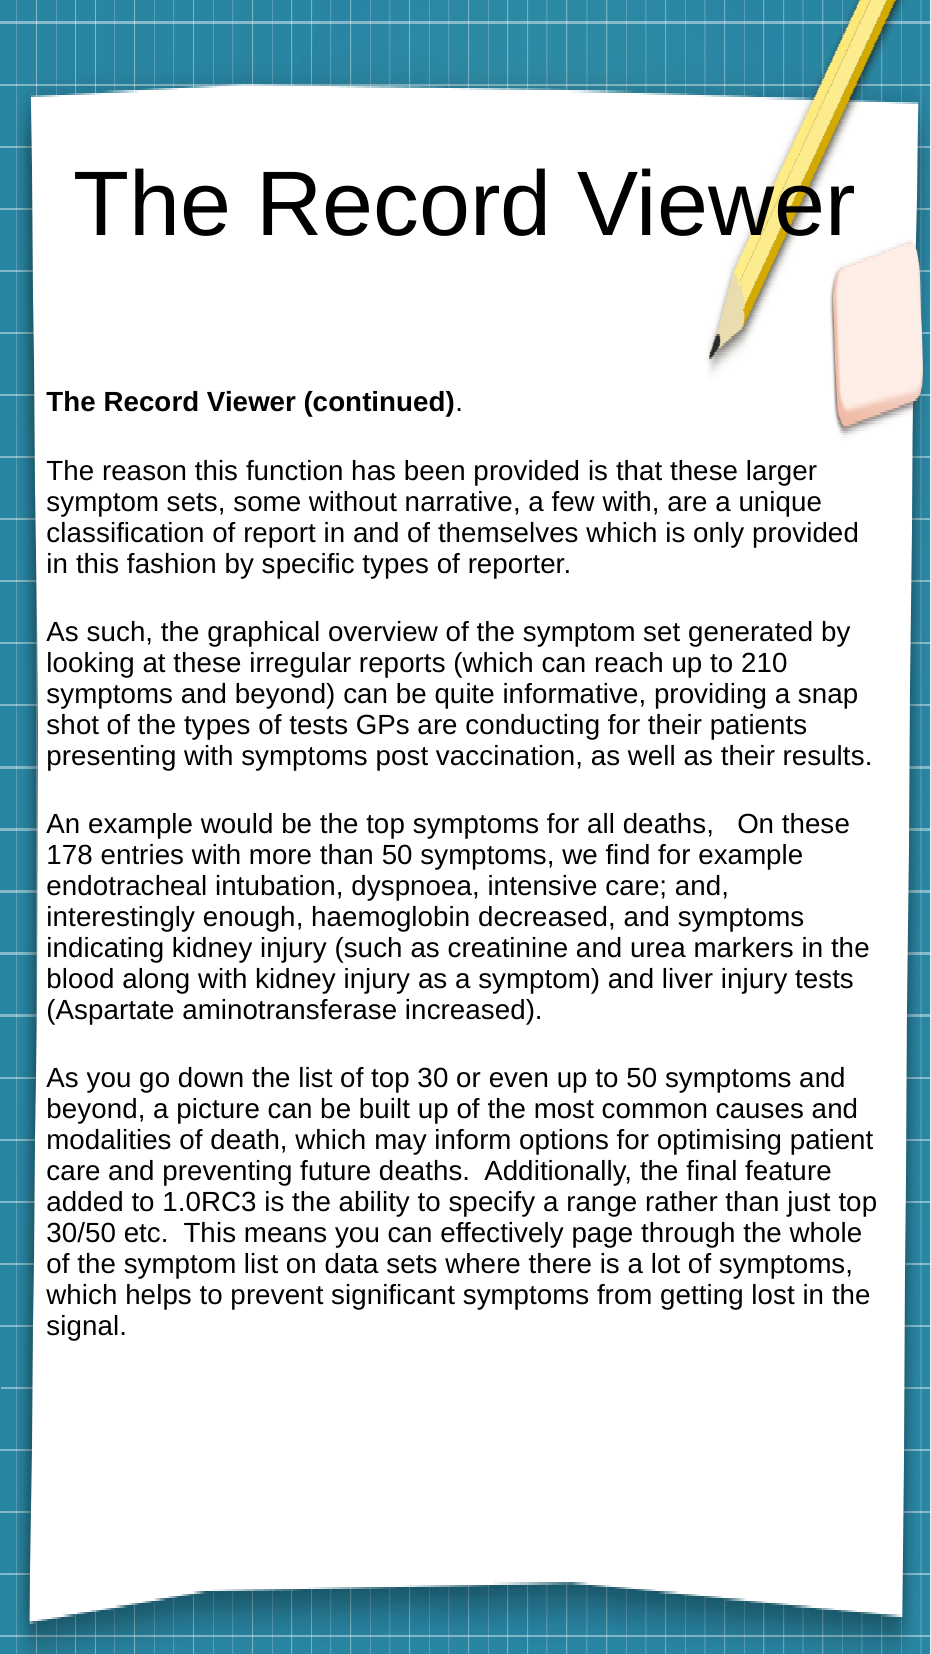

# The Record Viewer
The Record Viewer (continued).
The reason this function has been provided is that these larger symptom sets, some without narrative, a few with, are a unique classification of report in and of themselves which is only provided in this fashion by specific types of reporter.
As such, the graphical overview of the symptom set generated by looking at these irregular reports (which can reach up to 210 symptoms and beyond) can be quite informative, providing a snap shot of the types of tests GPs are conducting for their patients presenting with symptoms post vaccination, as well as their results.
An example would be the top symptoms for all deaths, On these 178 entries with more than 50 symptoms, we find for example endotracheal intubation, dyspnoea, intensive care; and, interestingly enough, haemoglobin decreased, and symptoms indicating kidney injury (such as creatinine and urea markers in the blood along with kidney injury as a symptom) and liver injury tests (Aspartate aminotransferase increased).
As you go down the list of top 30 or even up to 50 symptoms and beyond, a picture can be built up of the most common causes and modalities of death, which may inform options for optimising patient care and preventing future deaths. Additionally, the final feature added to 1.0RC3 is the ability to specify a range rather than just top 30/50 etc. This means you can effectively page through the whole of the symptom list on data sets where there is a lot of symptoms, which helps to prevent significant symptoms from getting lost in the signal.